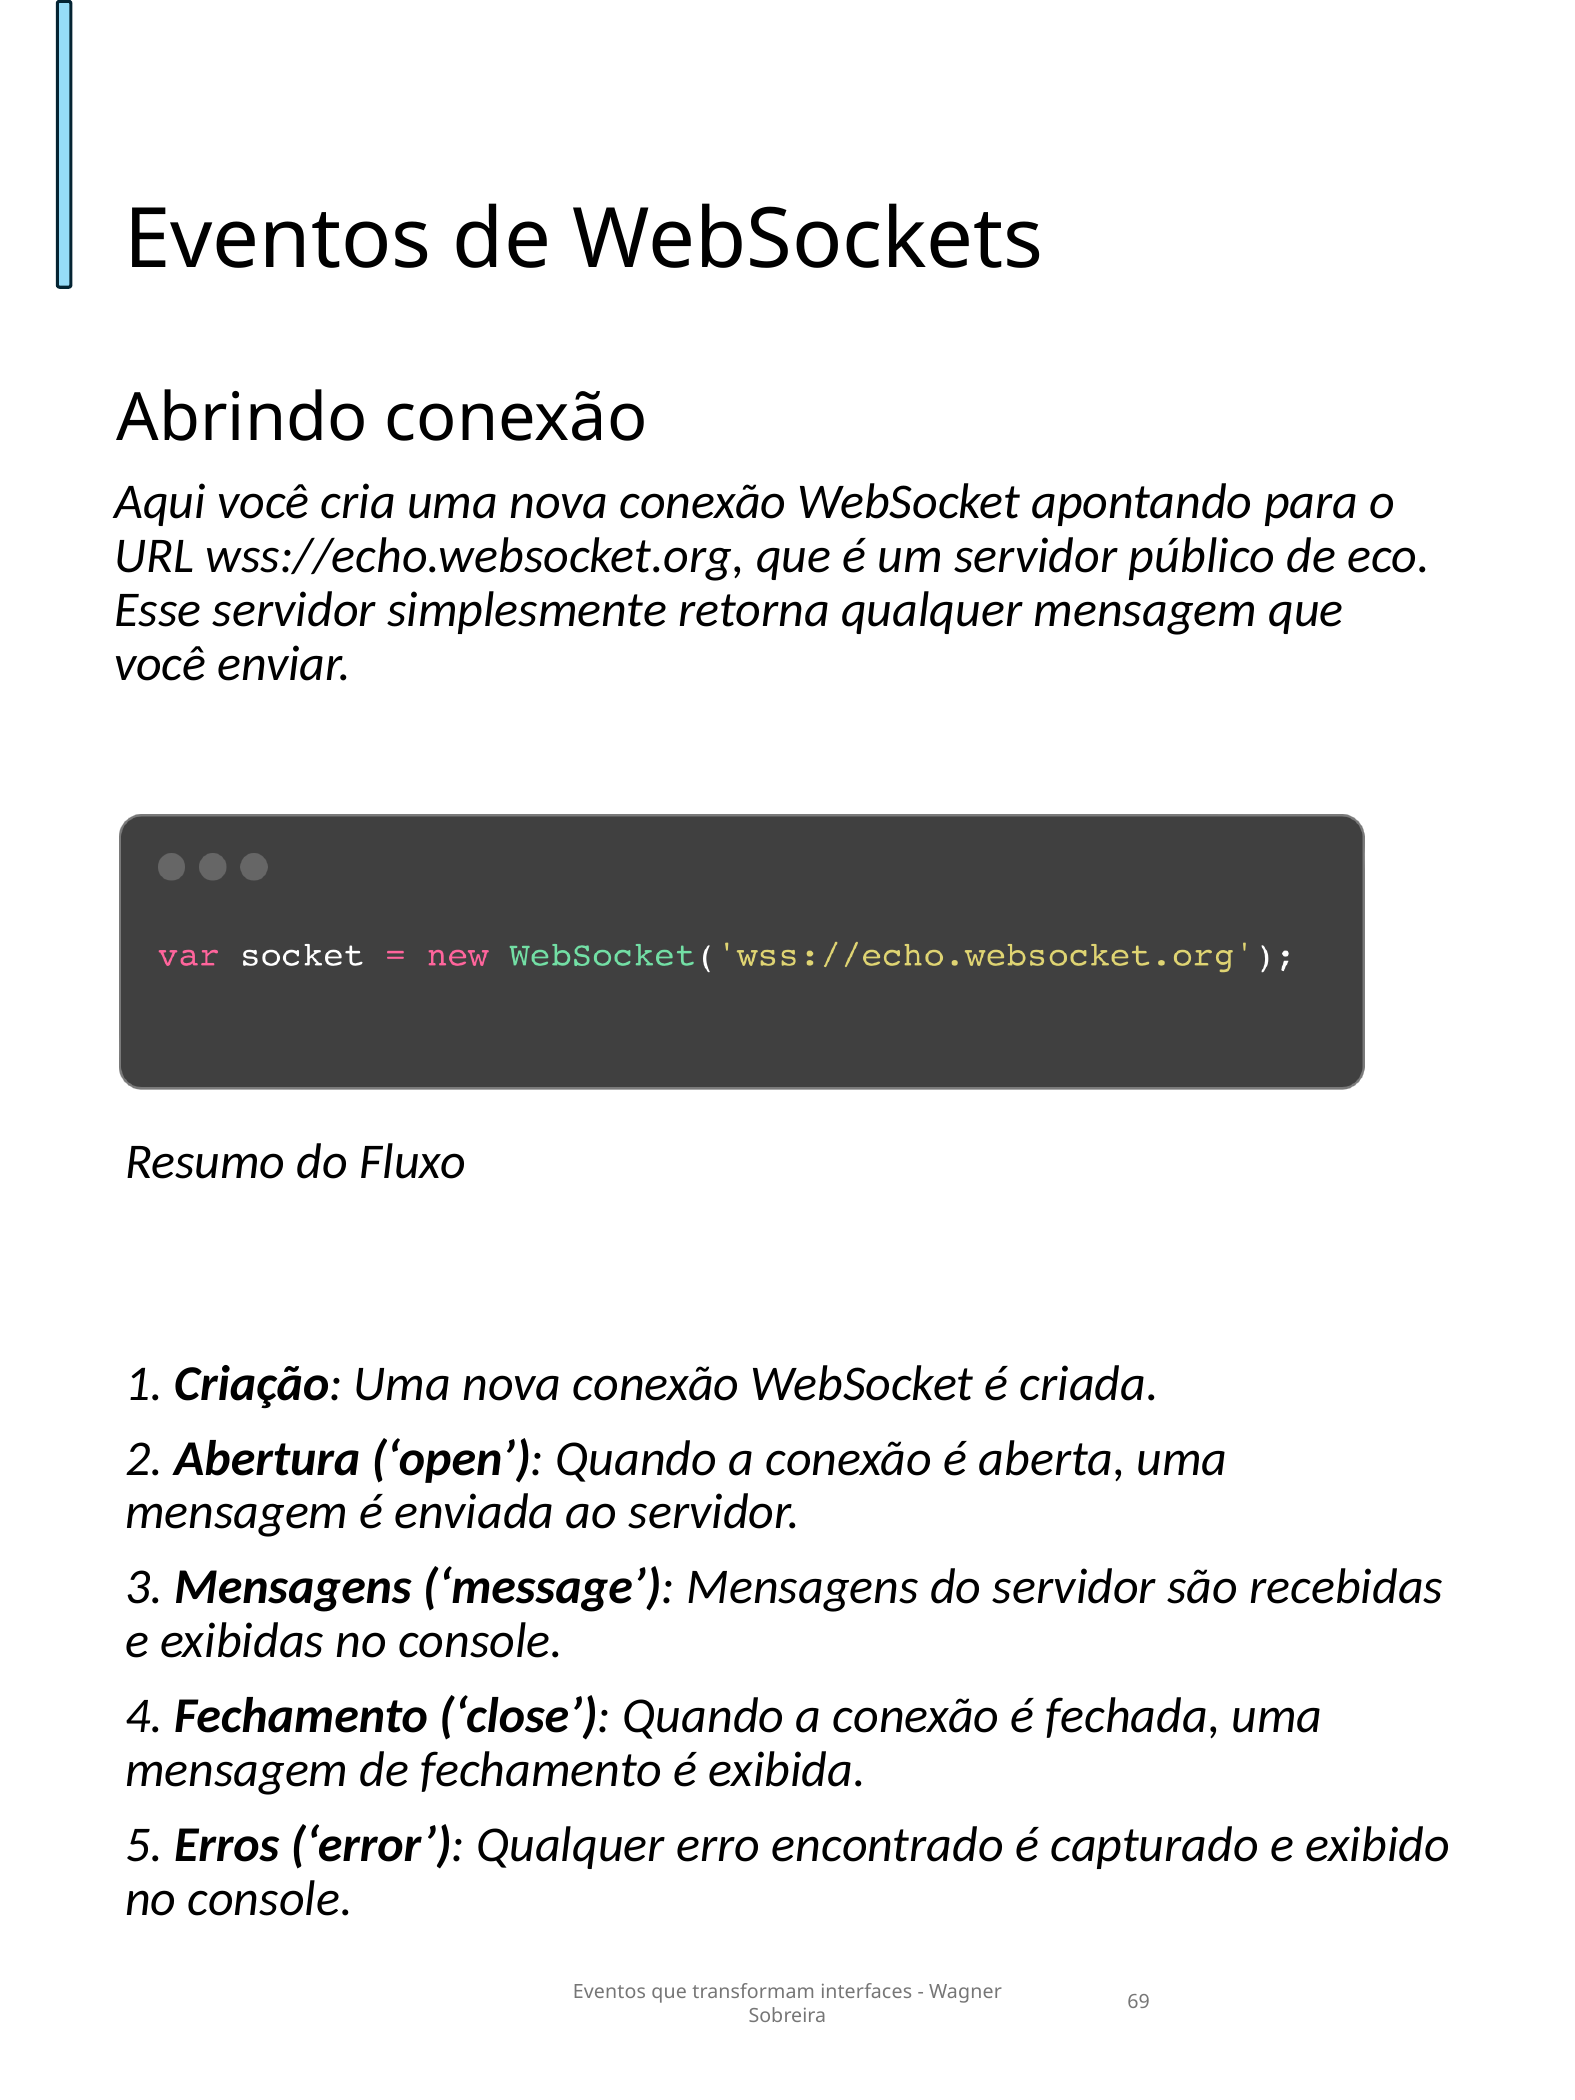

Eventos de WebSockets
Abrindo conexão
Aqui você cria uma nova conexão WebSocket apontando para o URL wss://echo.websocket.org, que é um servidor público de eco. Esse servidor simplesmente retorna qualquer mensagem que você enviar.
Resumo do Fluxo
1. Criação: Uma nova conexão WebSocket é criada.
2. Abertura (‘open’): Quando a conexão é aberta, uma mensagem é enviada ao servidor.
3. Mensagens (‘message’): Mensagens do servidor são recebidas e exibidas no console.
4. Fechamento (‘close’): Quando a conexão é fechada, uma mensagem de fechamento é exibida.
5. Erros (‘error’): Qualquer erro encontrado é capturado e exibido no console.
Eventos que transformam interfaces - Wagner Sobreira